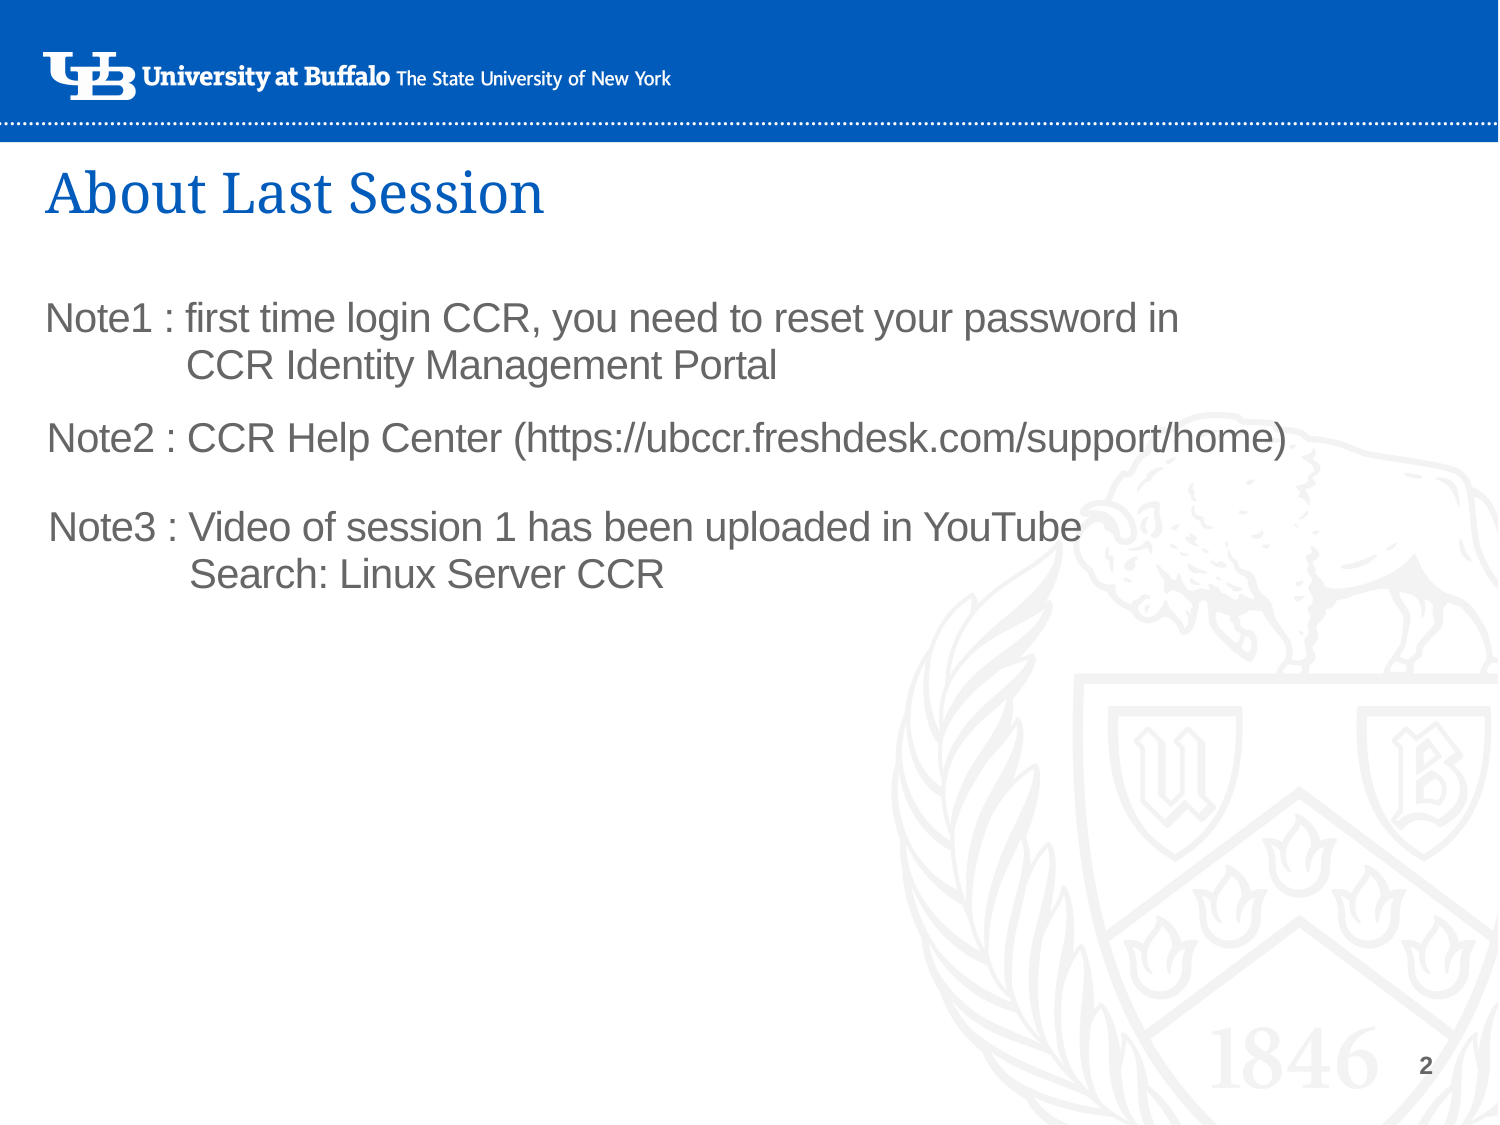

# About Last Session
Note1 : first time login CCR, you need to reset your password in
 CCR Identity Management Portal
Note2 : CCR Help Center (https://ubccr.freshdesk.com/support/home)
Note3 : Video of session 1 has been uploaded in YouTube
 Search: Linux Server CCR